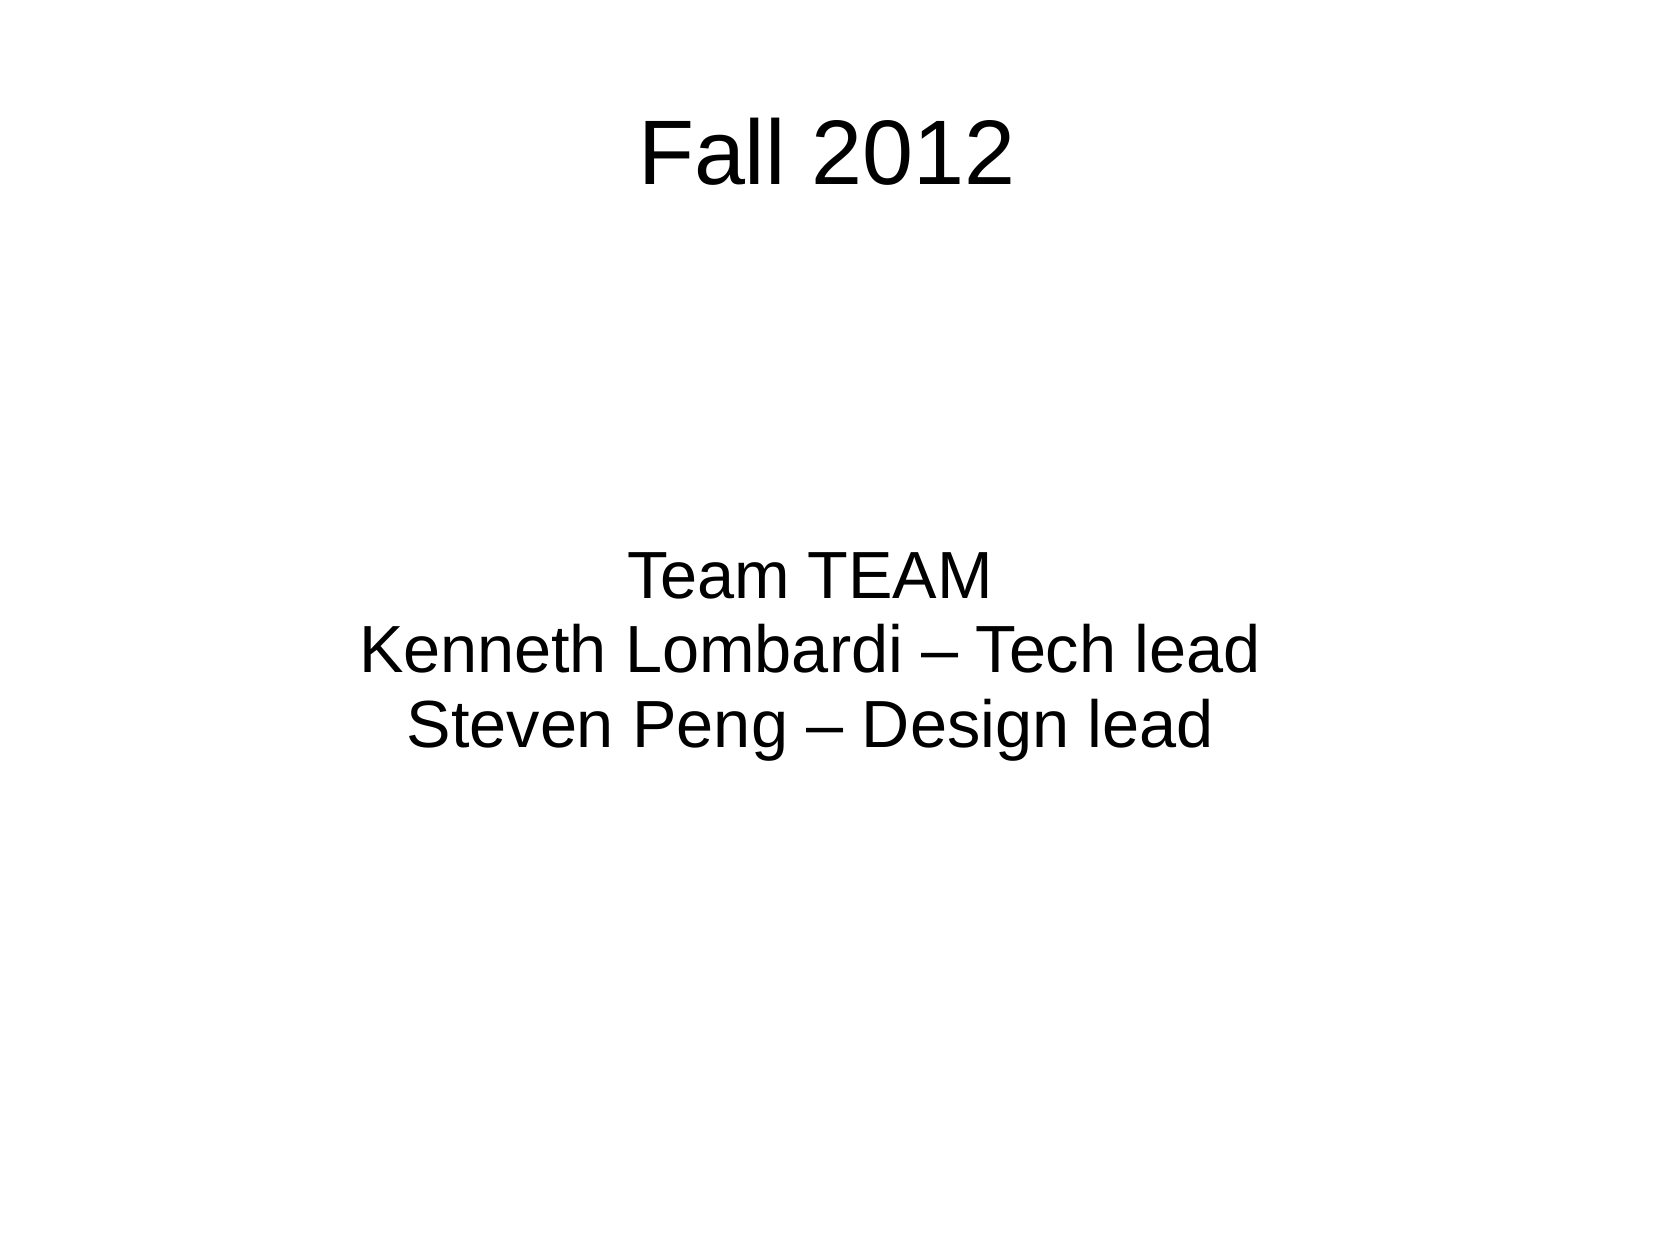

# Fall 2012
Team TEAM
Kenneth Lombardi – Tech lead
Steven Peng – Design lead